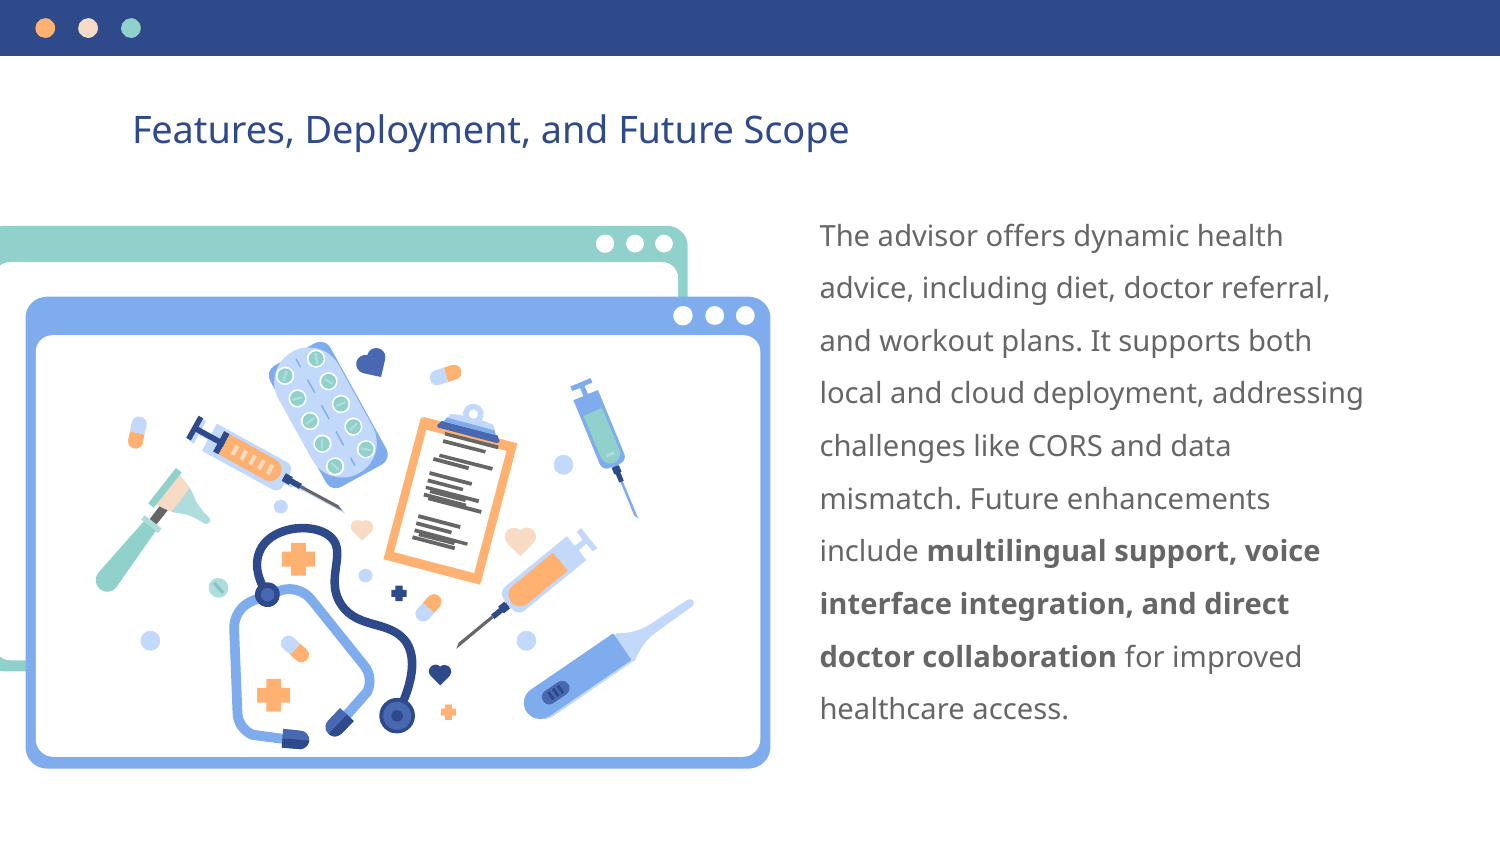

# Features, Deployment, and Future Scope
The advisor offers dynamic health advice, including diet, doctor referral, and workout plans. It supports both local and cloud deployment, addressing challenges like CORS and data mismatch. Future enhancements include multilingual support, voice interface integration, and direct doctor collaboration for improved healthcare access.